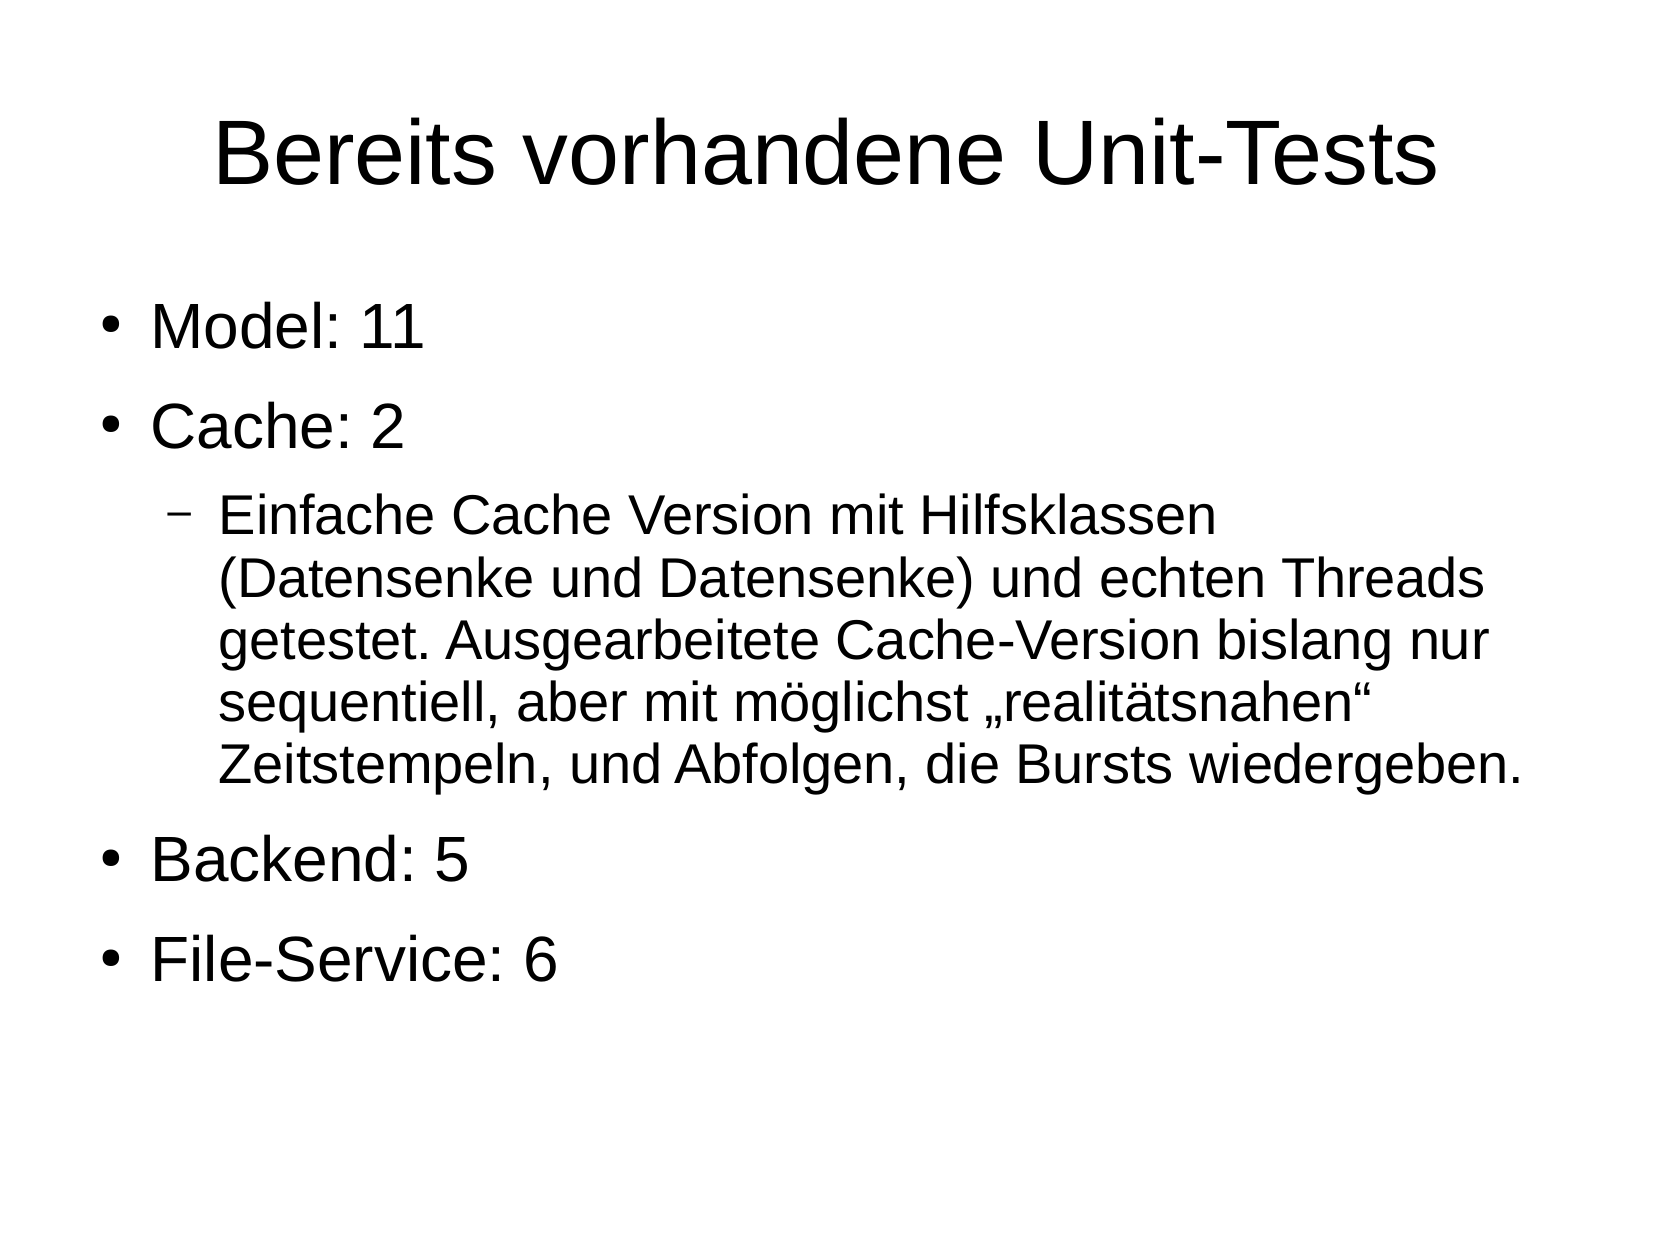

# Bereits vorhandene Unit-Tests
Model: 11
Cache: 2
Einfache Cache Version mit Hilfsklassen
(Datensenke und Datensenke) und echten Threads getestet. Ausgearbeitete Cache-Version bislang nur sequentiell, aber mit möglichst „realitätsnahen“ Zeitstempeln, und Abfolgen, die Bursts wiedergeben.
Backend: 5
File-Service: 6